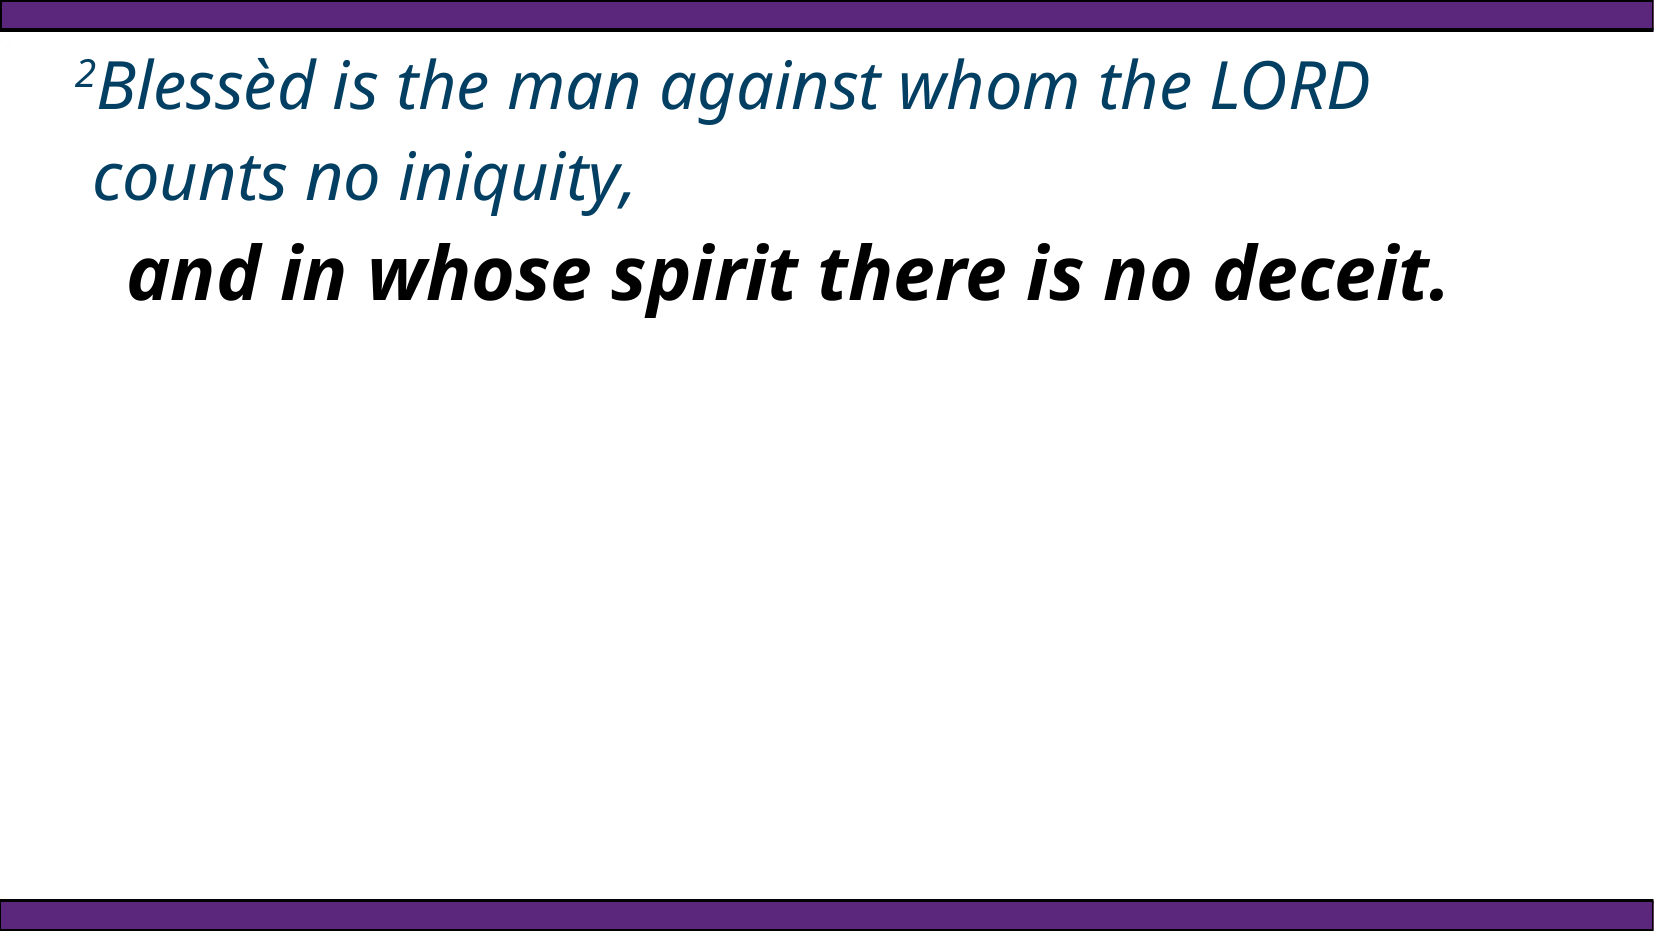

2Blessèd is the man against whom the LORD
 counts no iniquity,
 and in whose spirit there is no deceit.